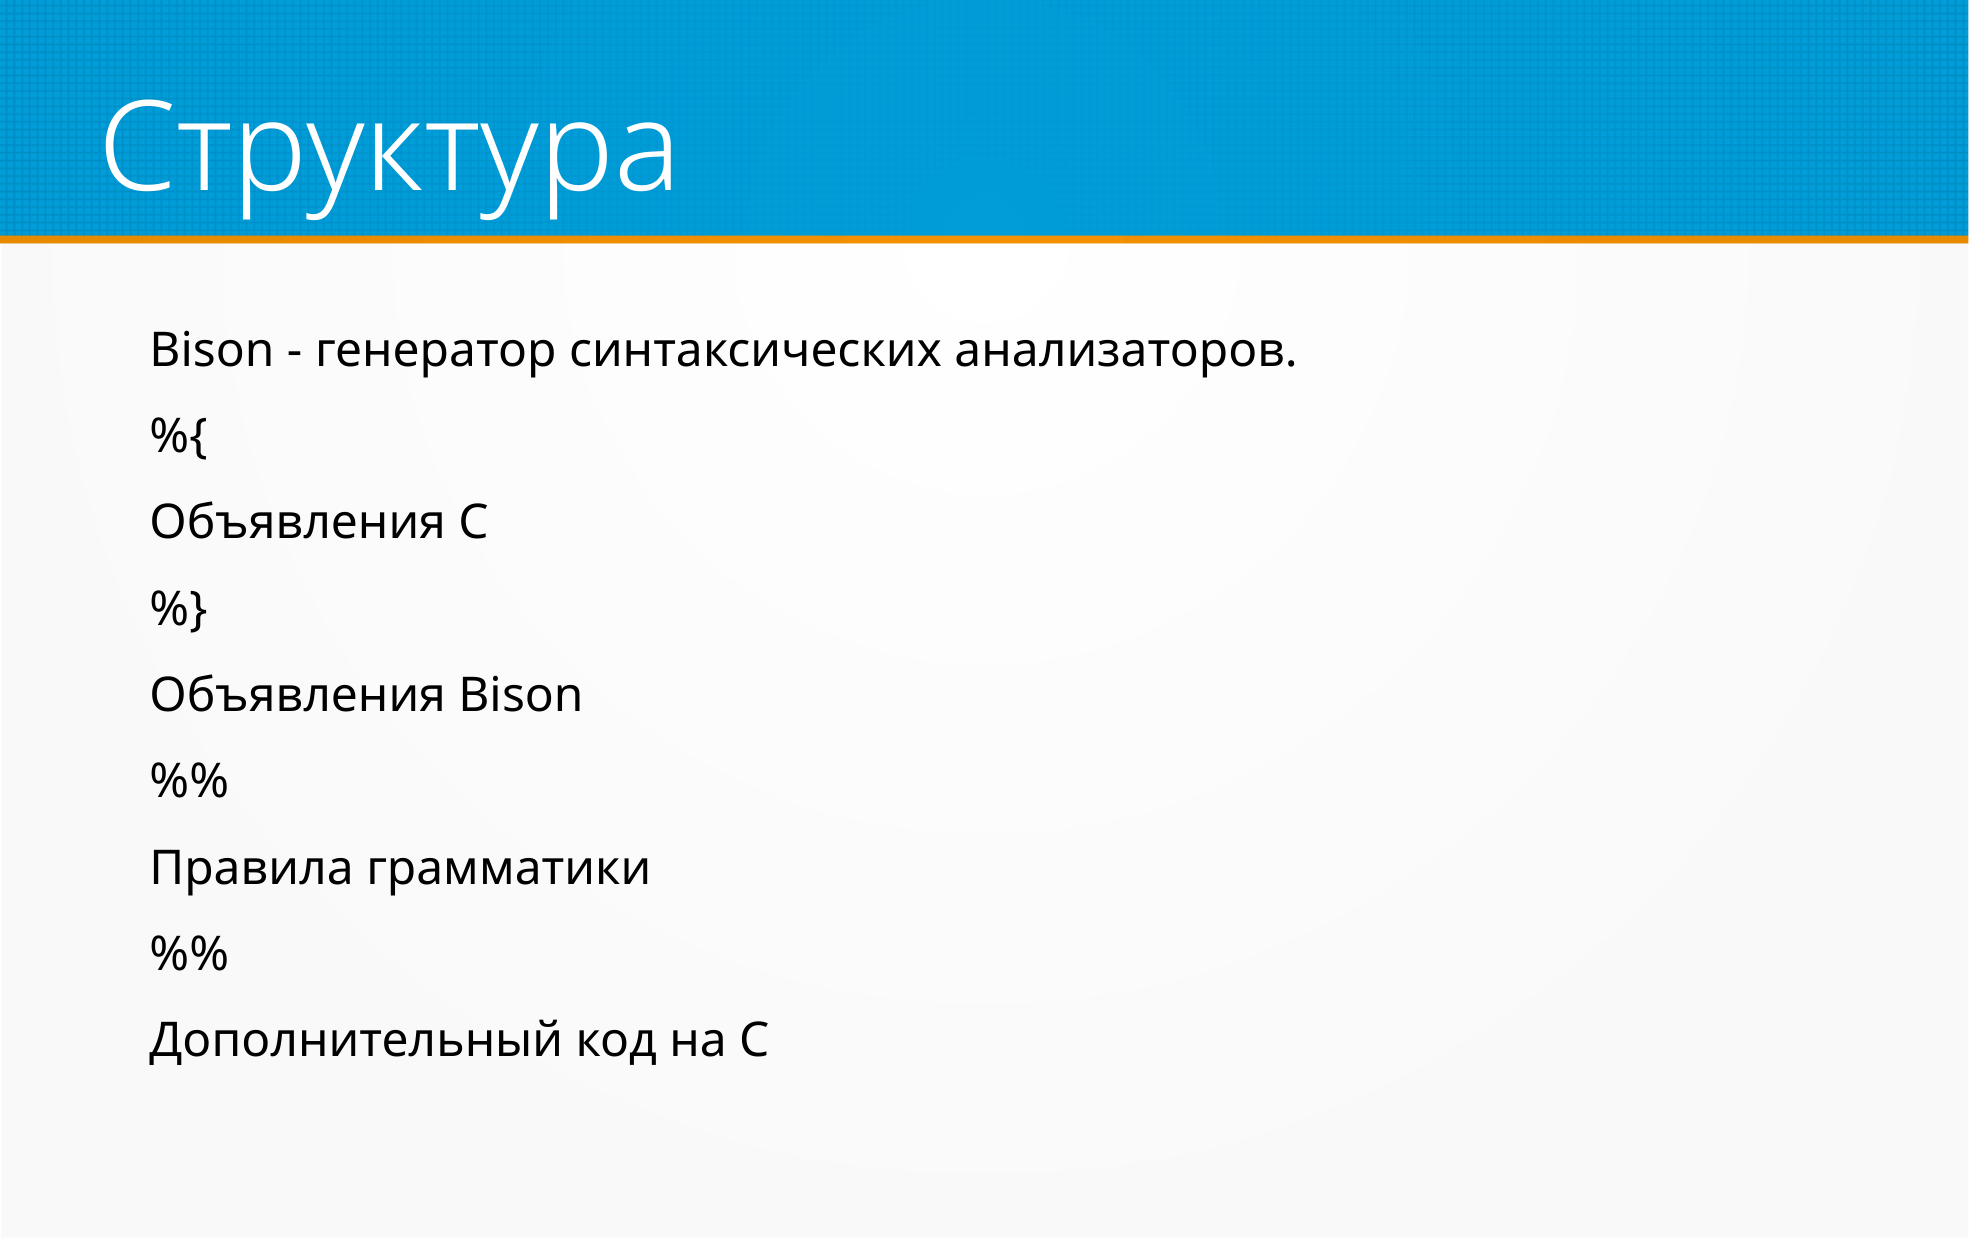

# Структура
Bison - генератор синтаксических анализаторов.
%{
Объявления C
%}
Объявления Bison
%%
Правила грамматики
%%
Дополнительный код на C